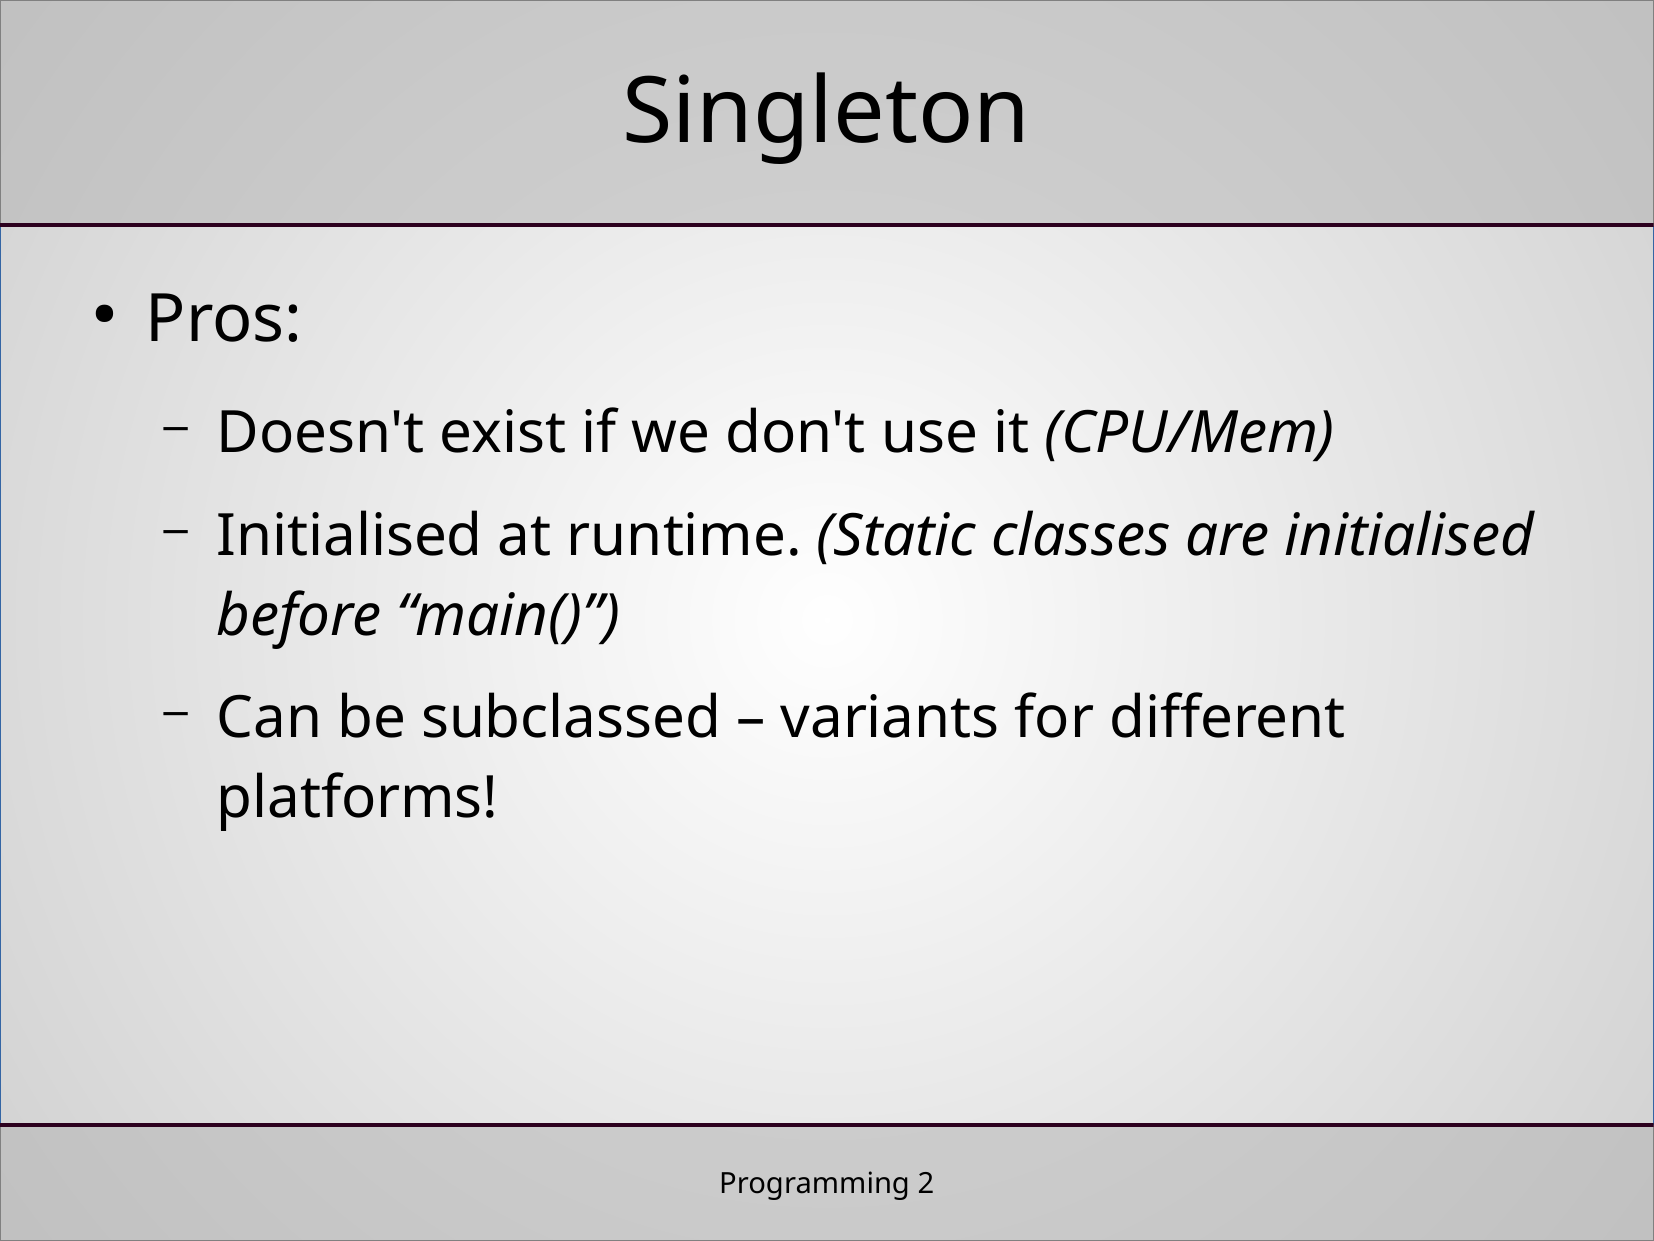

# Singleton
Pros:
Doesn't exist if we don't use it (CPU/Mem)
Initialised at runtime. (Static classes are initialised before “main()”)
Can be subclassed – variants for different platforms!